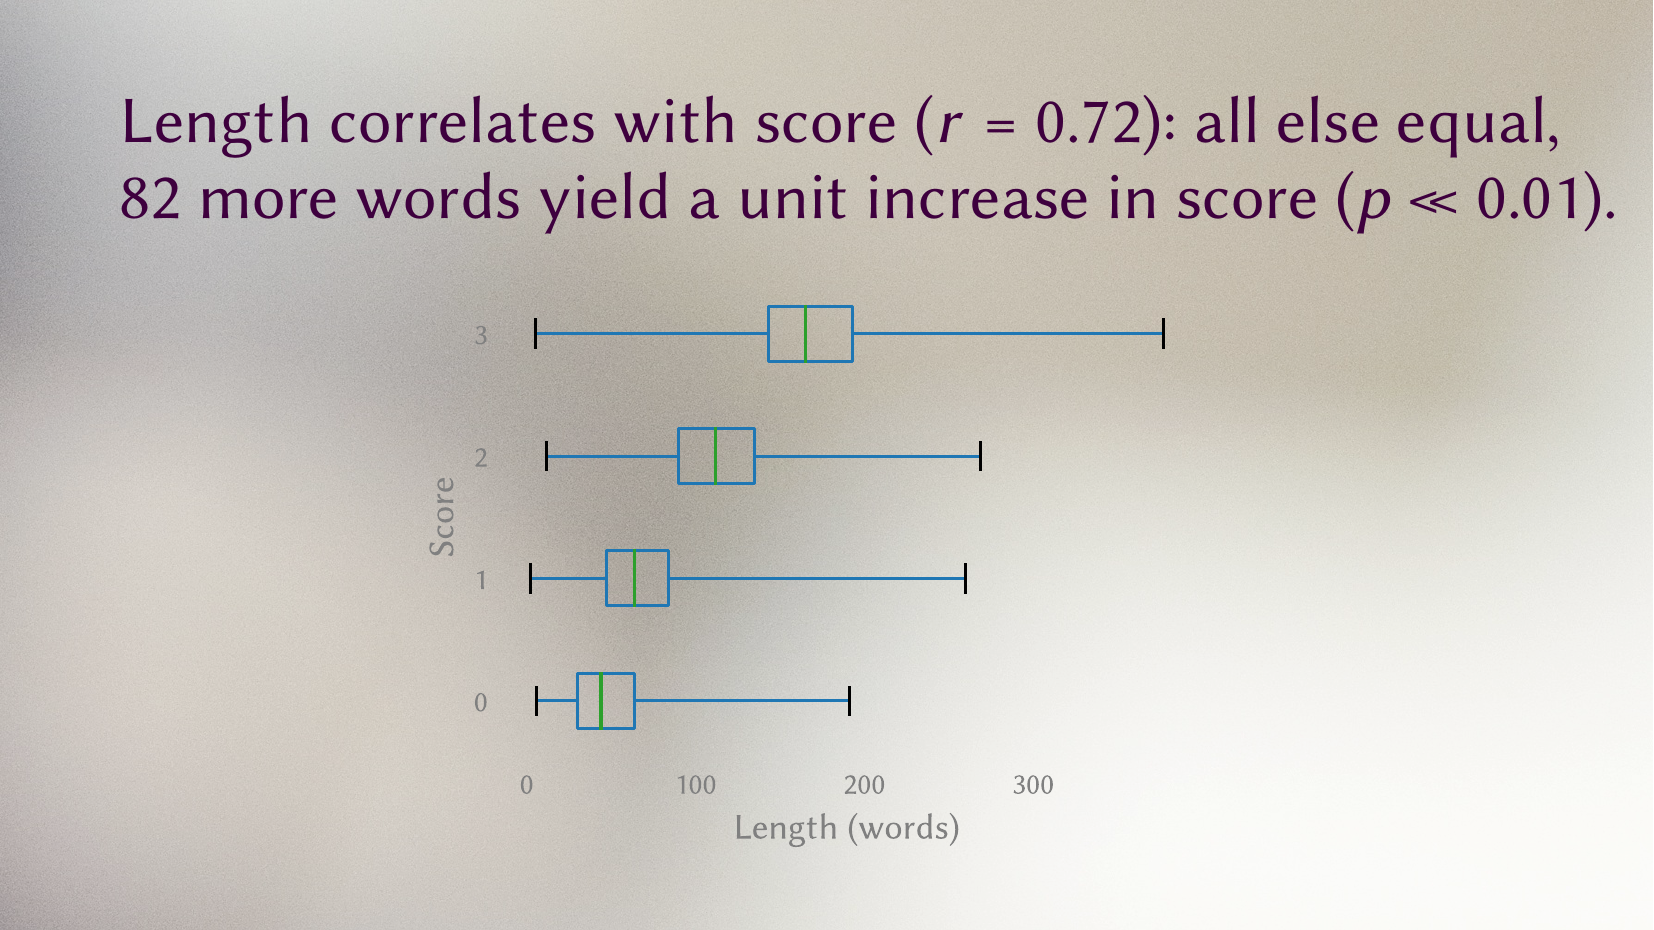

Length correlates with score (r  = 0.72): all else equal, 82 more words yield a unit increase in score (p ≪ 0.01).